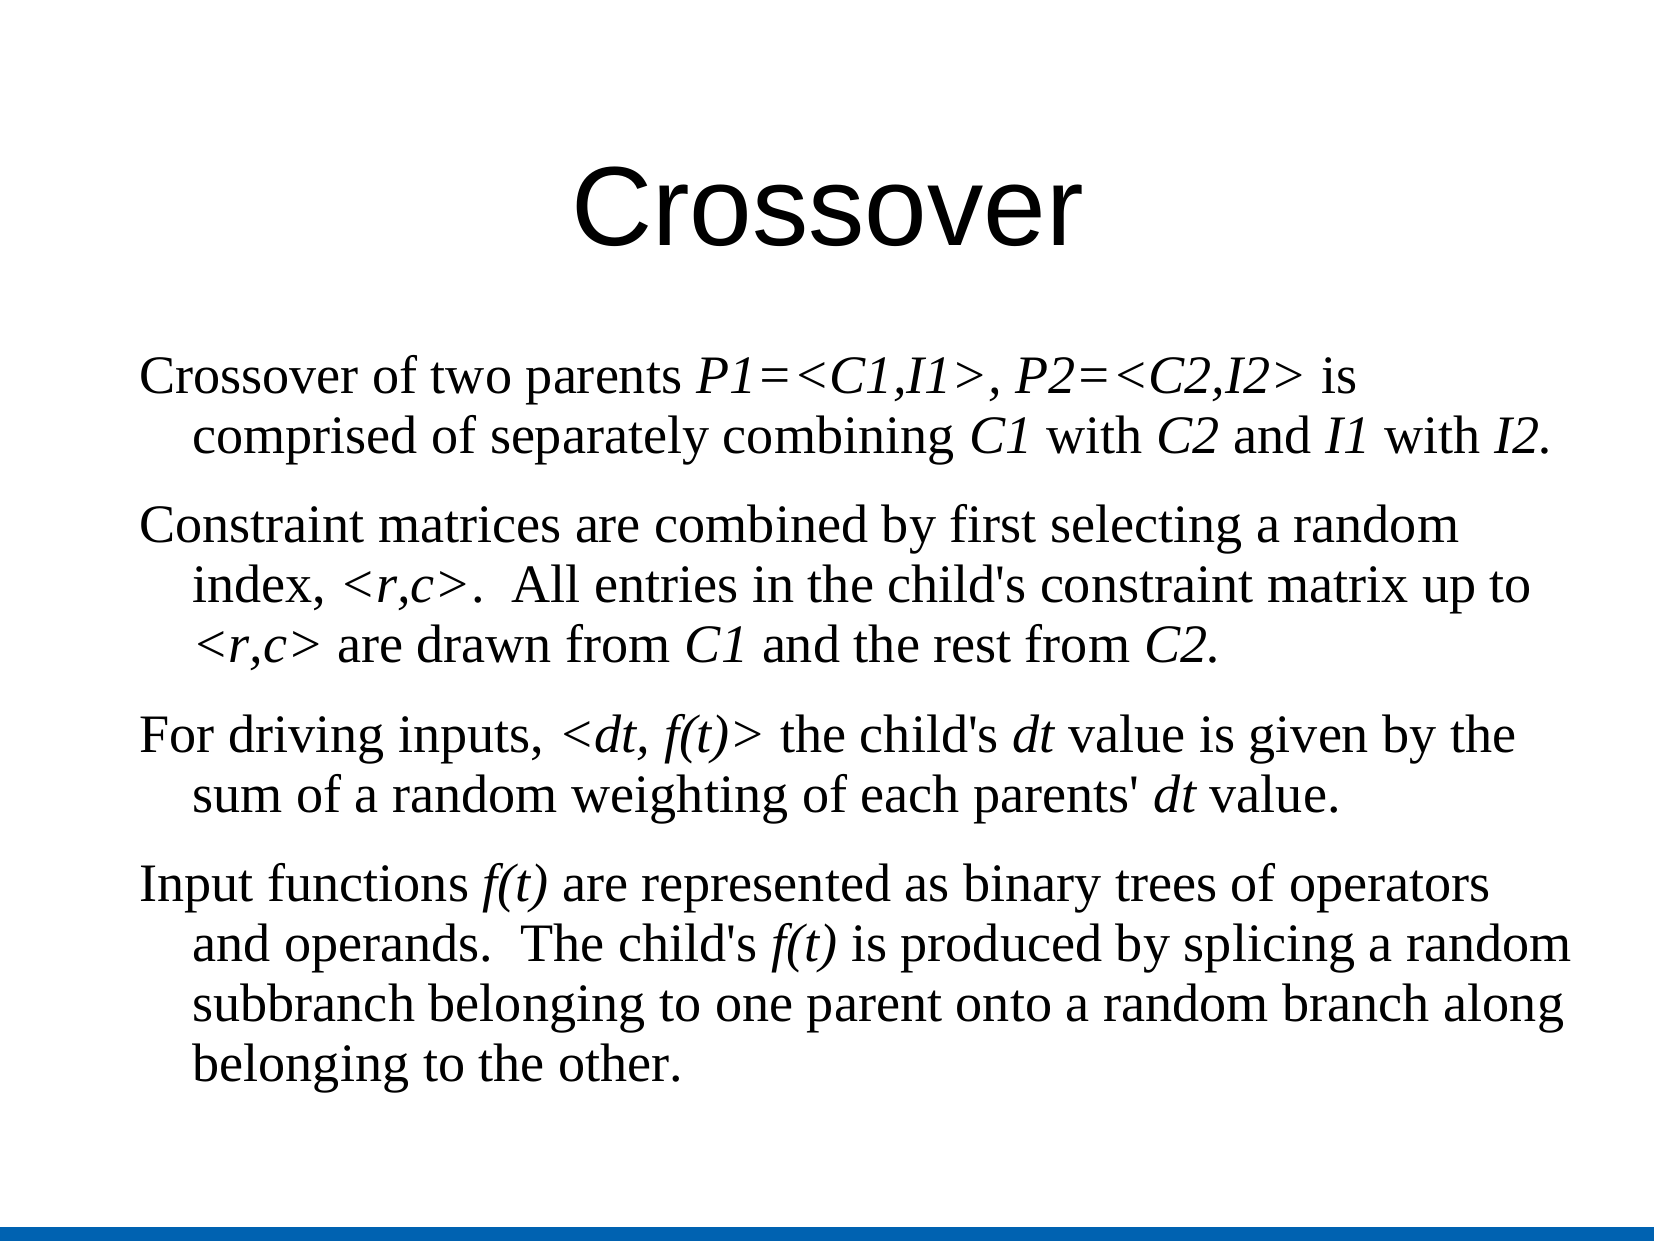

# Crossover
Crossover of two parents P1=<C1,I1>, P2=<C2,I2> is comprised of separately combining C1 with C2 and I1 with I2.
Constraint matrices are combined by first selecting a random index, <r,c>. All entries in the child's constraint matrix up to <r,c> are drawn from C1 and the rest from C2.
For driving inputs, <dt, f(t)> the child's dt value is given by the sum of a random weighting of each parents' dt value.
Input functions f(t) are represented as binary trees of operators and operands. The child's f(t) is produced by splicing a random subbranch belonging to one parent onto a random branch along belonging to the other.